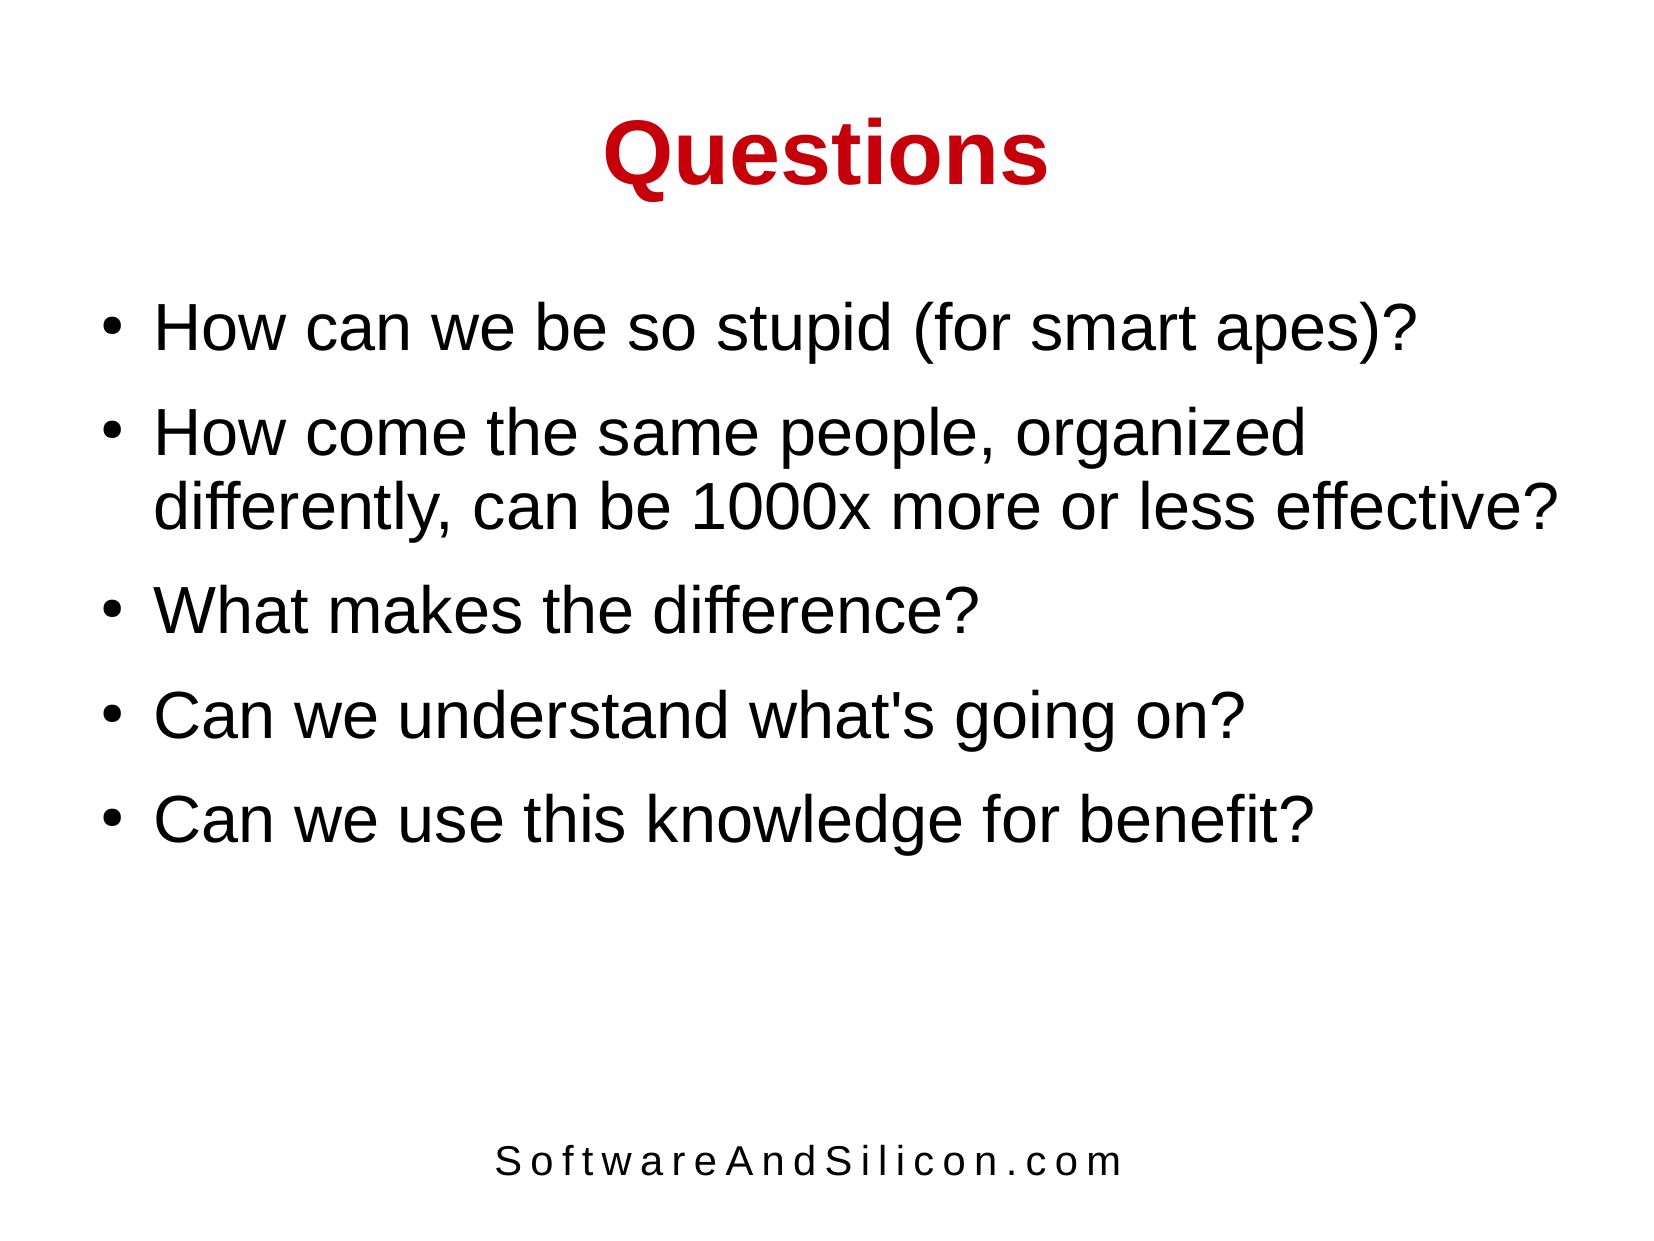

# Questions
How can we be so stupid (for smart apes)?
How come the same people, organized differently, can be 1000x more or less effective?
What makes the difference?
Can we understand what's going on?
Can we use this knowledge for benefit?